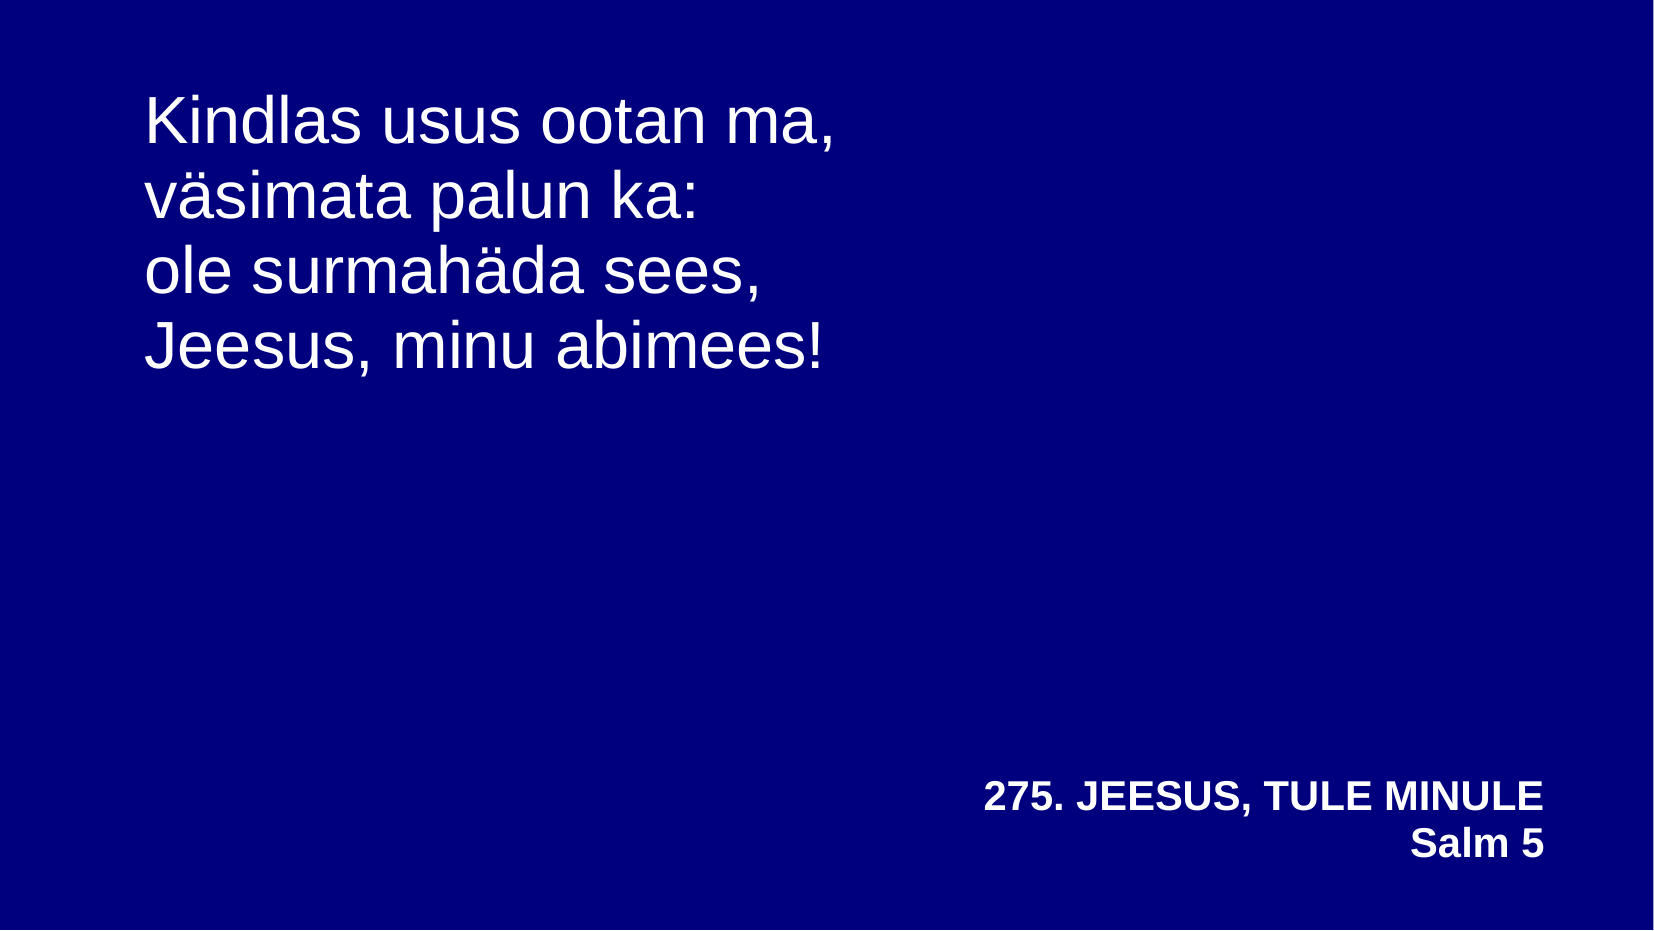

Kindlas usus ootan ma,
väsimata palun ka:
ole surmahäda sees,
Jeesus, minu abimees!
275. JEESUS, TULE MINULE
Salm 5